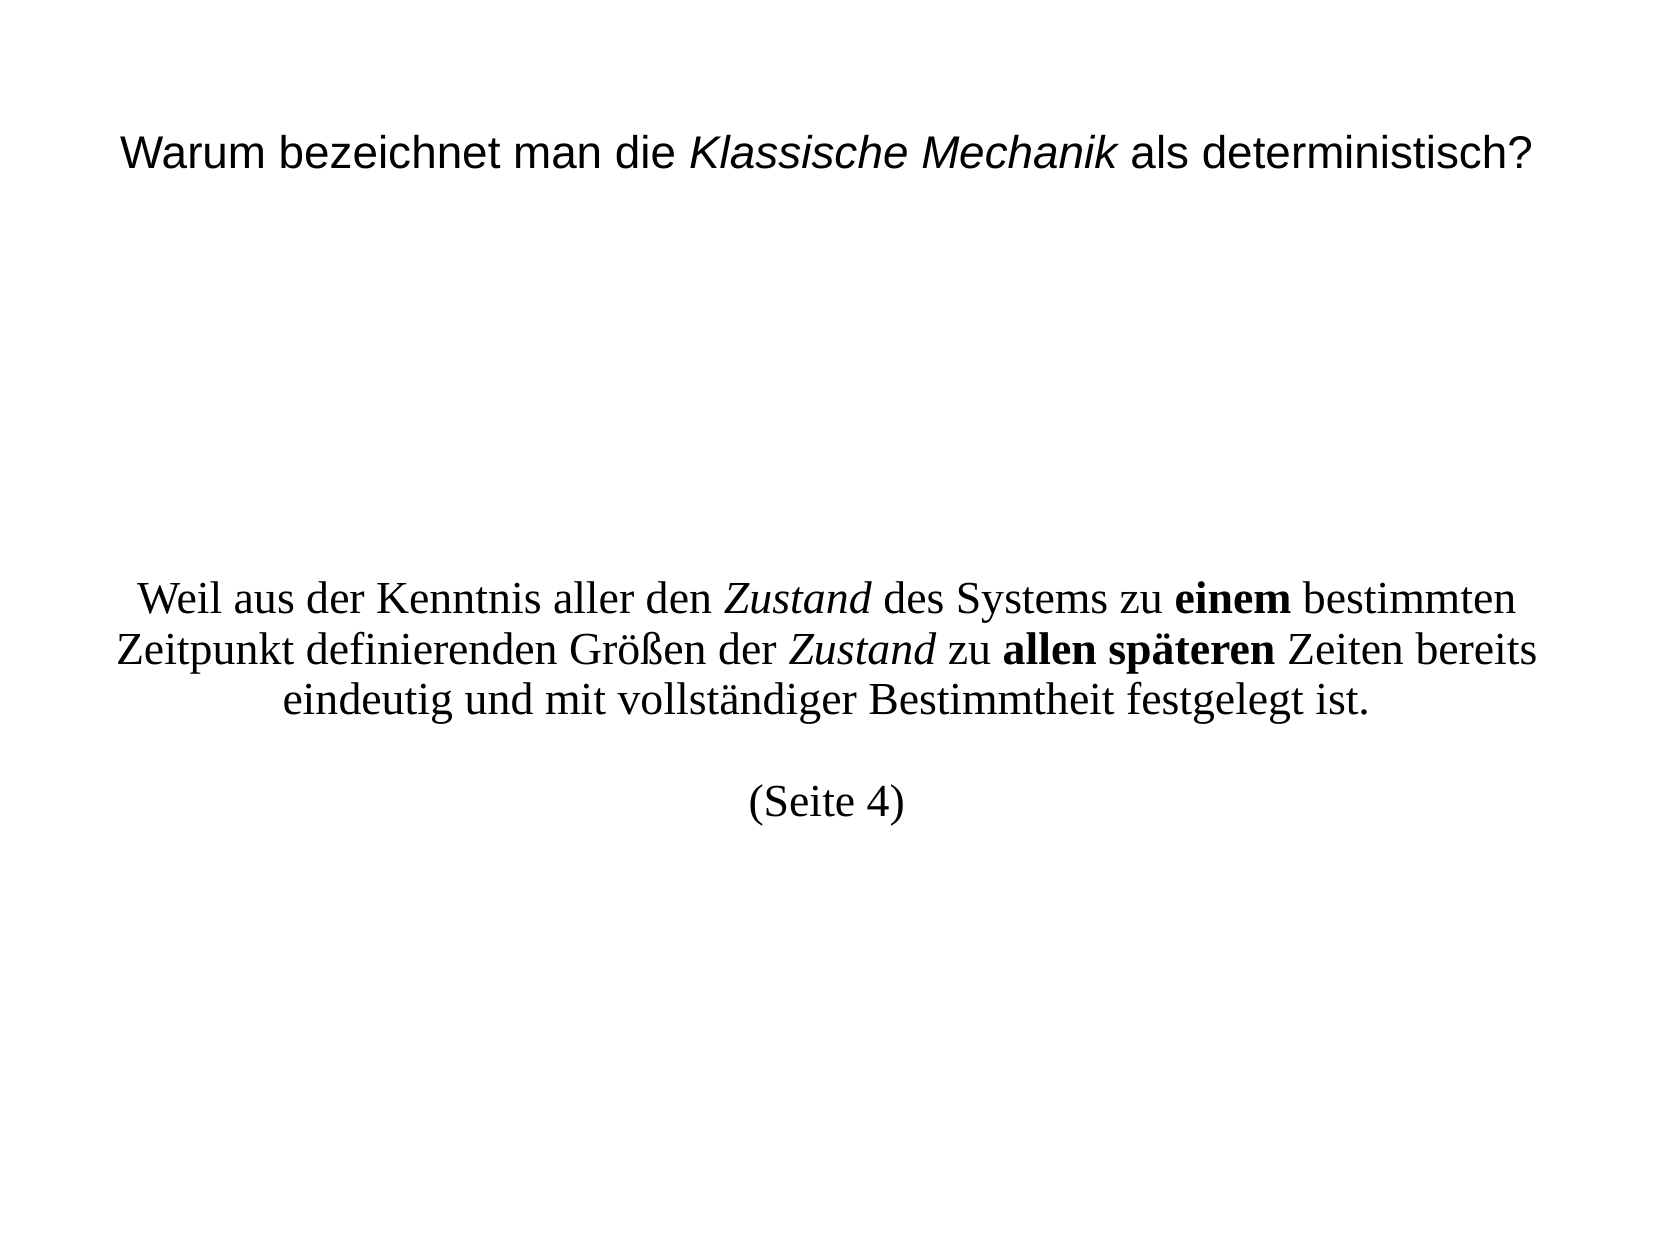

# Warum bezeichnet man die Klassische Mechanik als deterministisch?
Weil aus der Kenntnis aller den Zustand des Systems zu einem bestimmten Zeitpunkt definierenden Größen der Zustand zu allen späteren Zeiten bereits eindeutig und mit vollständiger Bestimmtheit festgelegt ist.
(Seite 4)